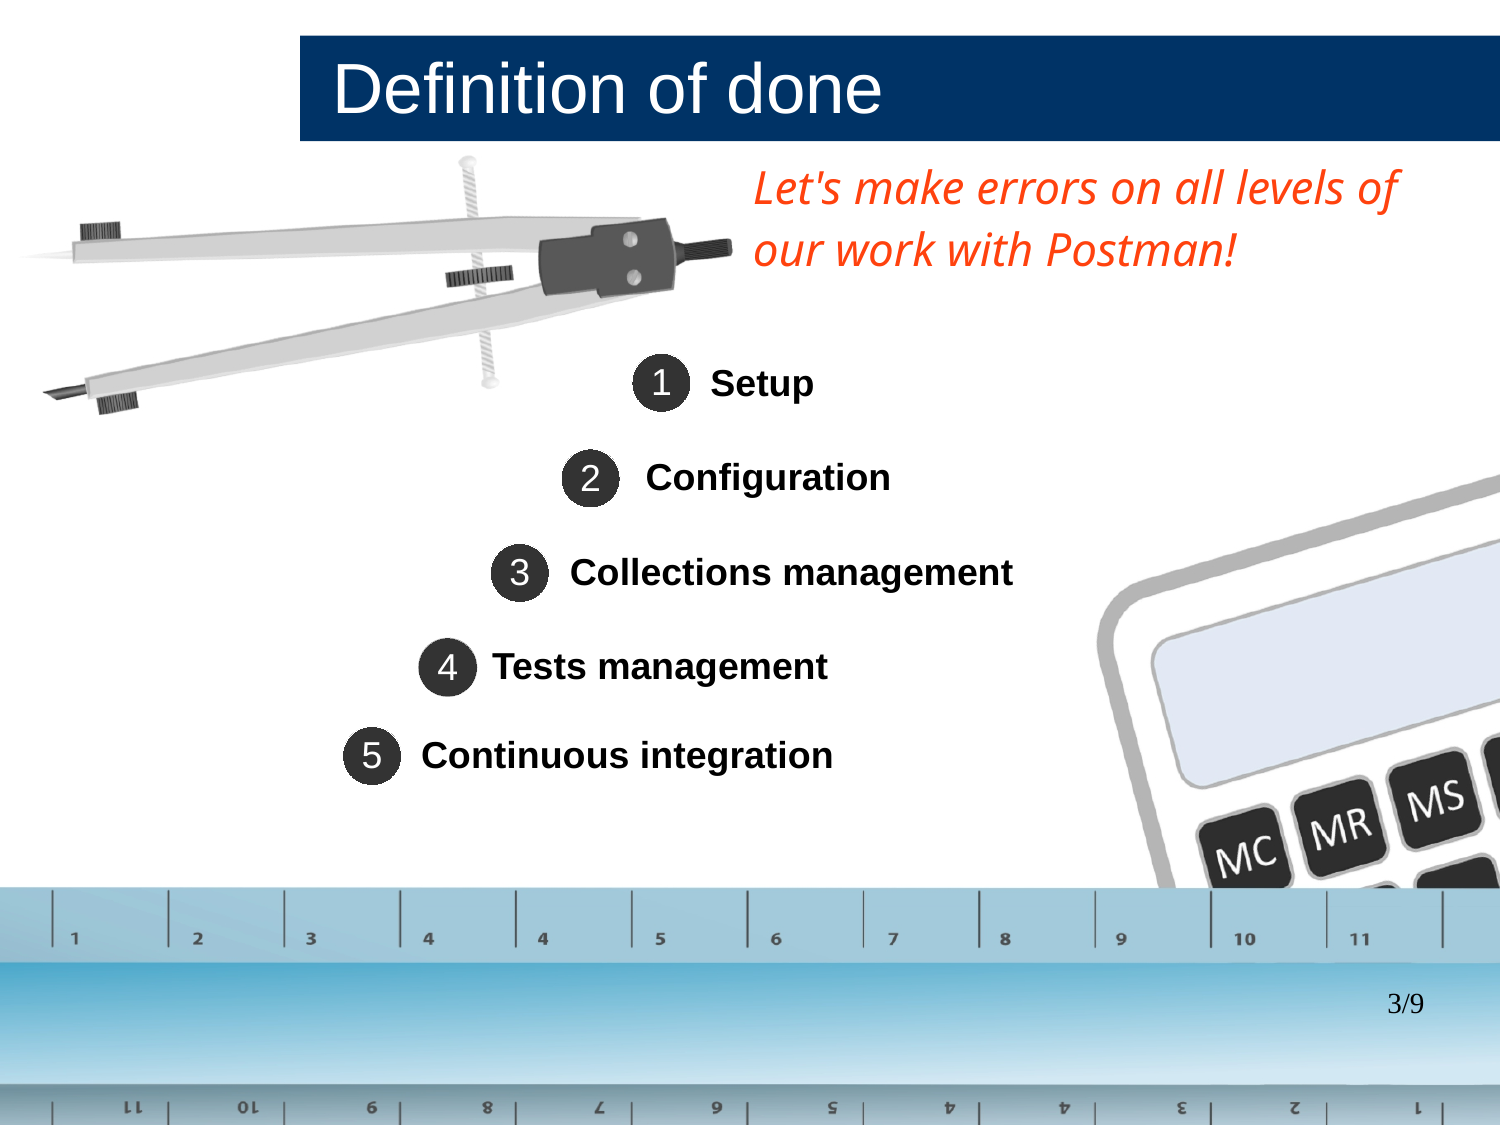

# Definition of done
Let's make errors on all levels of our work with Postman!
1
Setup
2
Configuration
3
Collections management
4
Tests management
5
Continuous integration
3